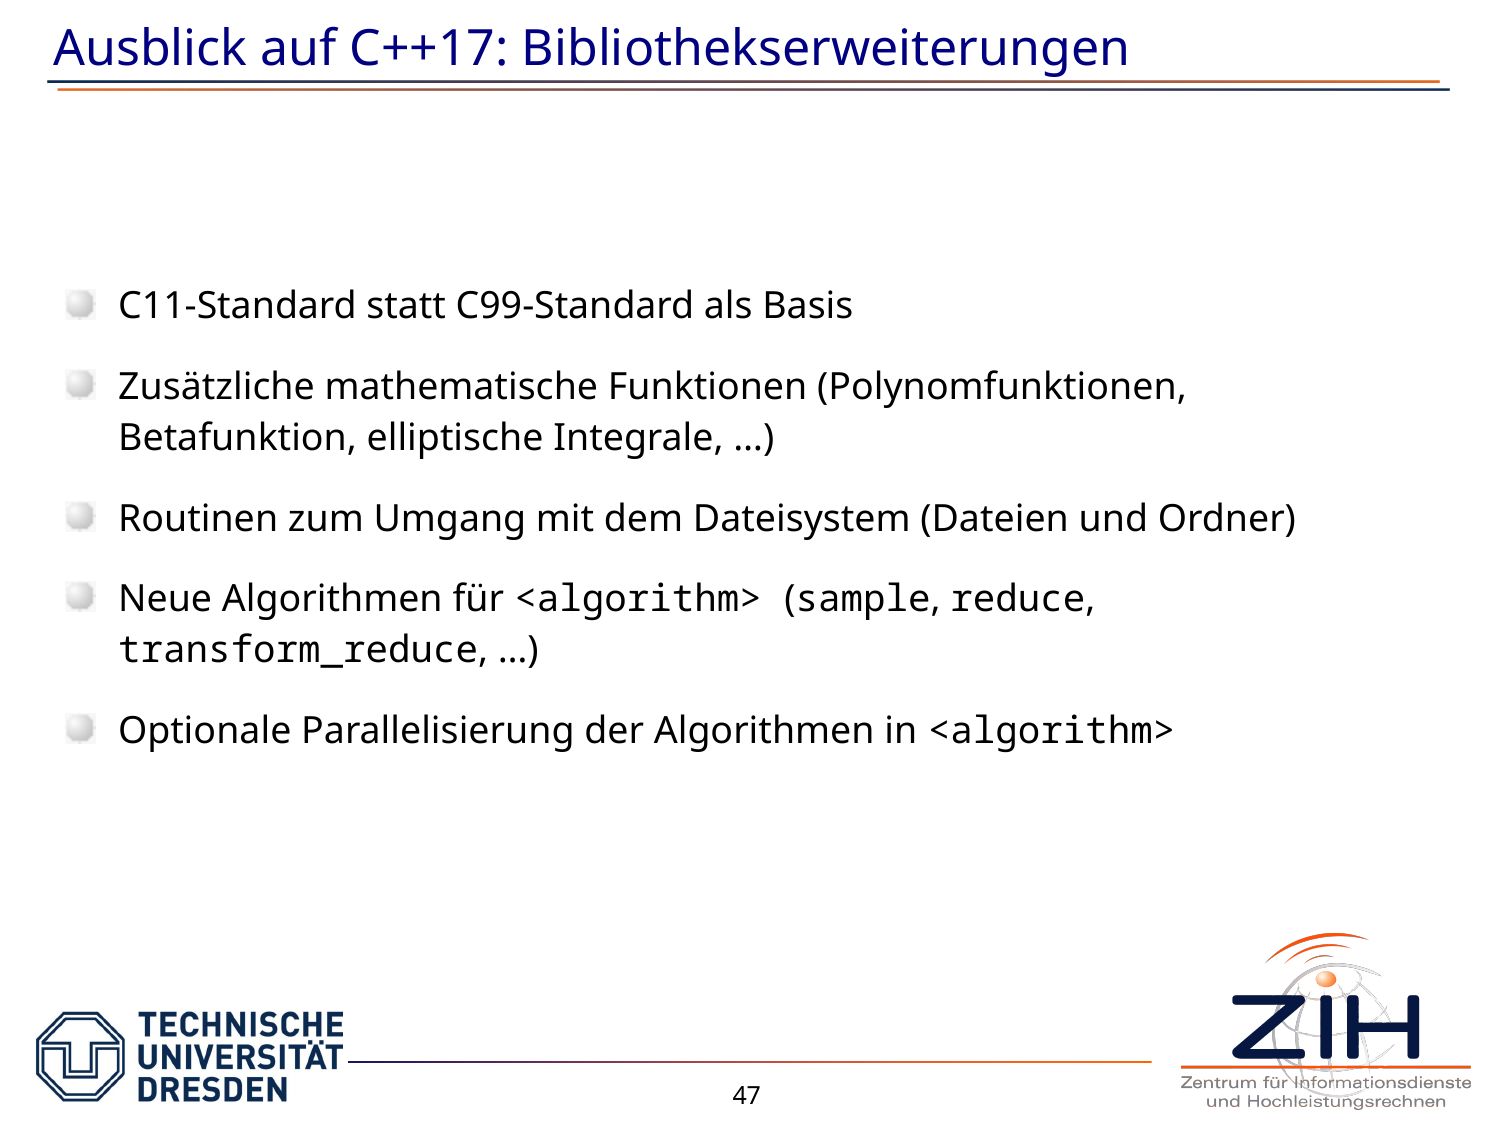

# Ausblick auf C++17: Bibliothekserweiterungen
C11-Standard statt C99-Standard als Basis
Zusätzliche mathematische Funktionen (Polynomfunktionen, Betafunktion, elliptische Integrale, …)
Routinen zum Umgang mit dem Dateisystem (Dateien und Ordner)
Neue Algorithmen für <algorithm> (sample, reduce, transform_reduce, …)
Optionale Parallelisierung der Algorithmen in <algorithm>
47